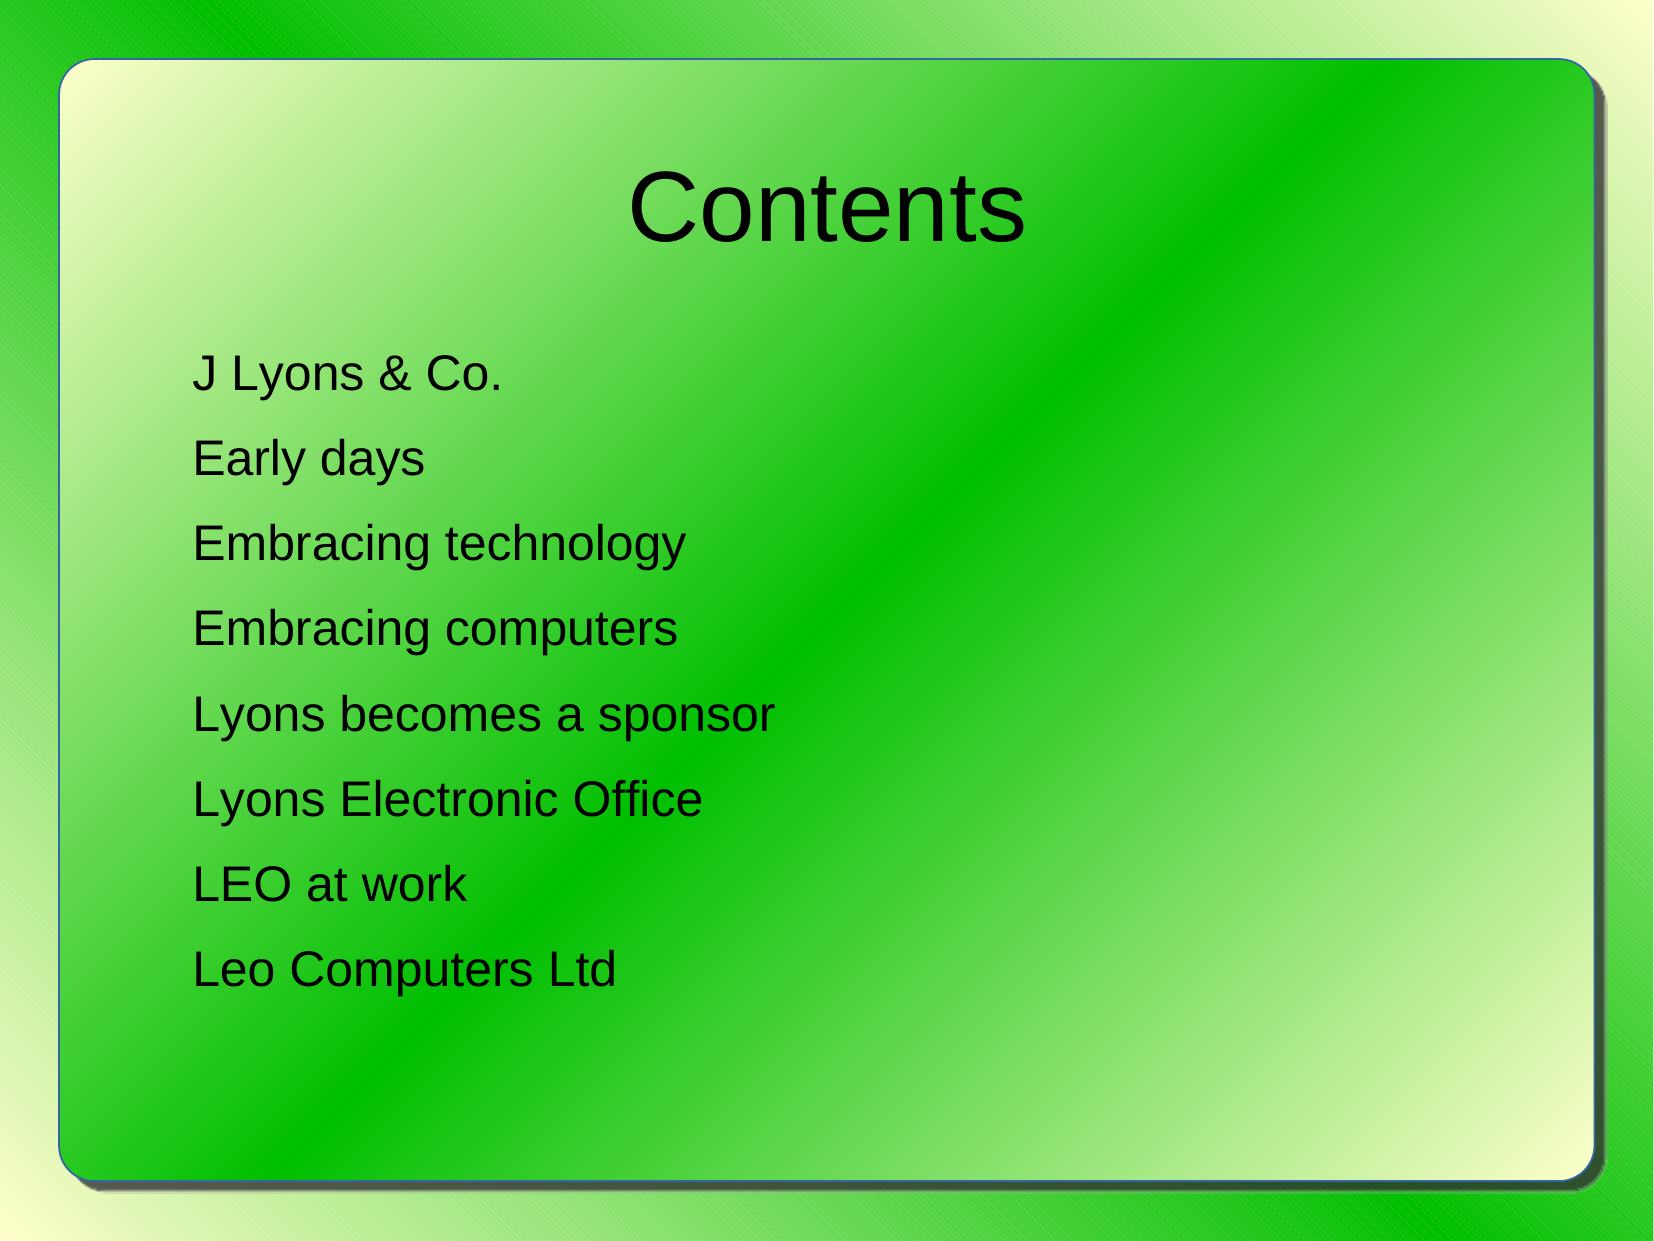

# Contents
J Lyons & Co.
Early days
Embracing technology
Embracing computers
Lyons becomes a sponsor
Lyons Electronic Office
LEO at work
Leo Computers Ltd